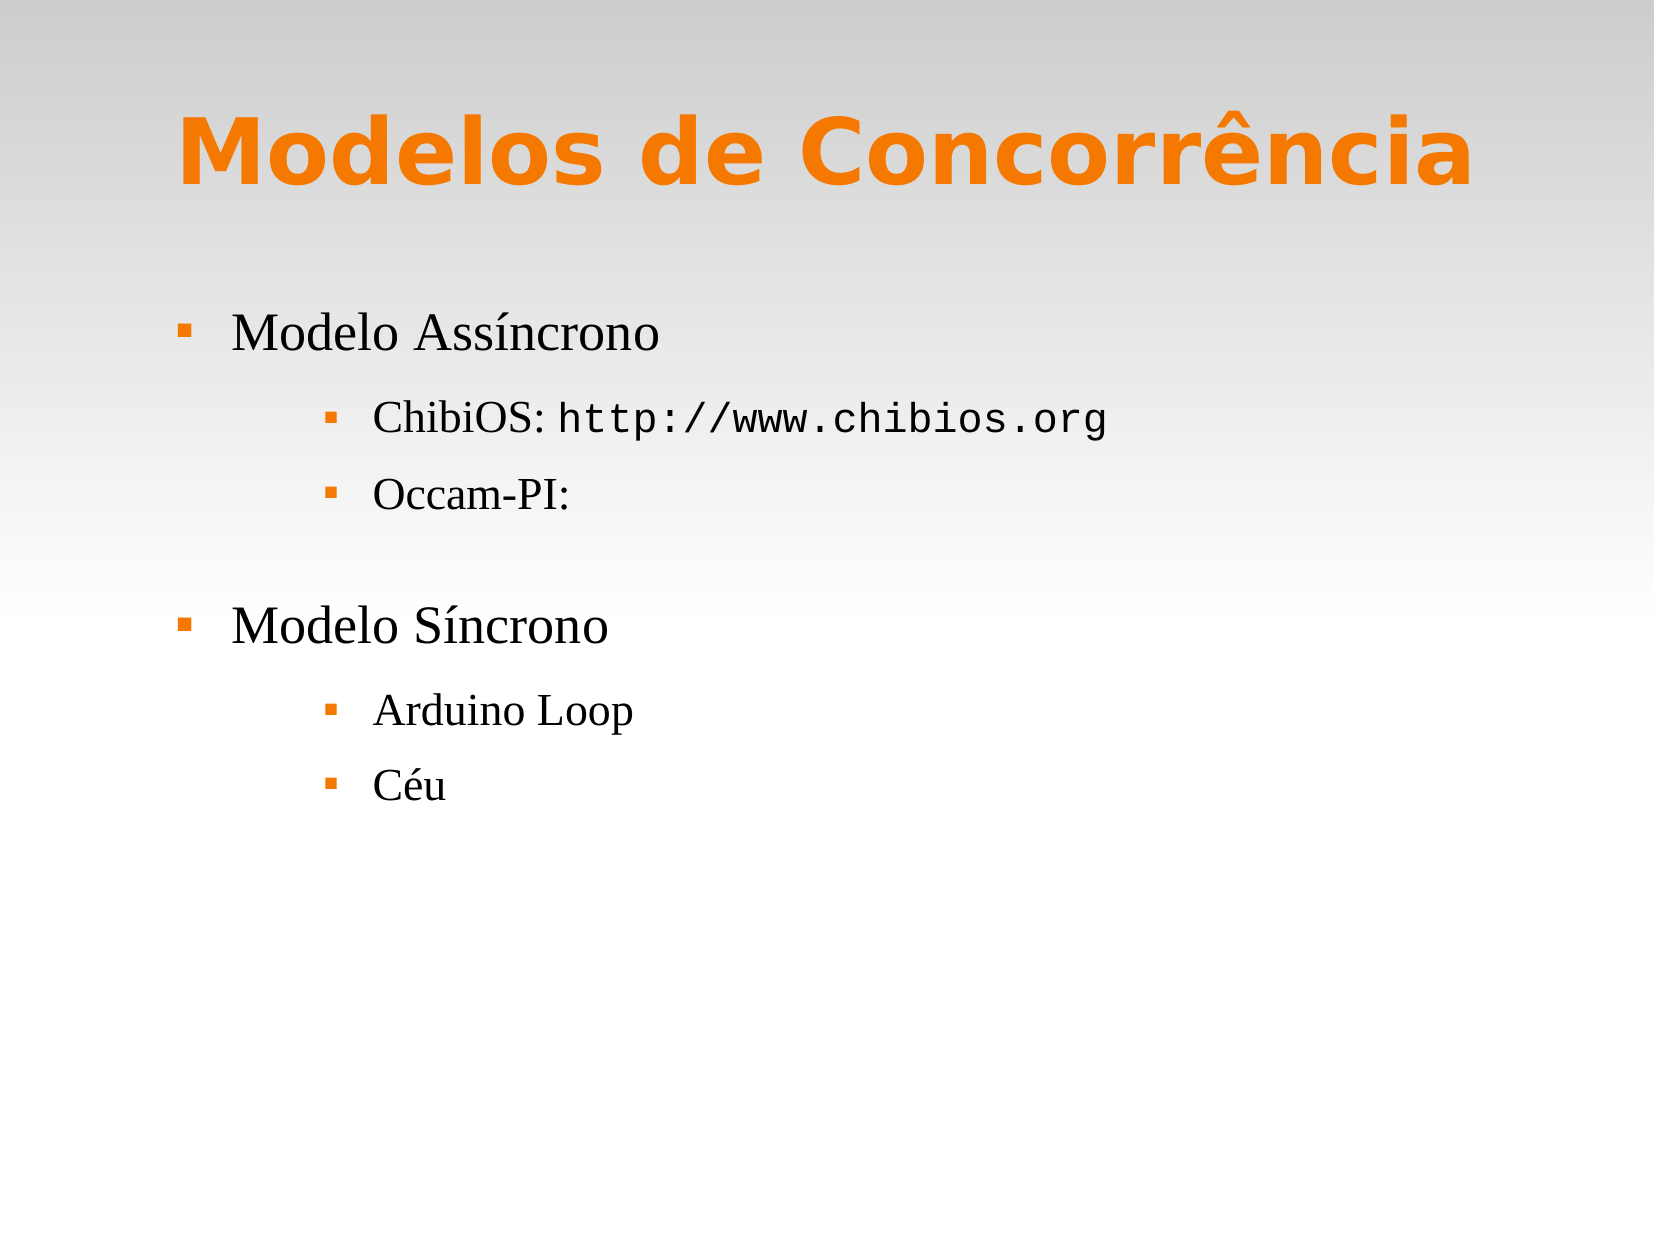

# Modelos de Concorrência
Modelo Assíncrono
ChibiOS: http://www.chibios.org
Occam-PI:
Modelo Síncrono
Arduino Loop
Céu